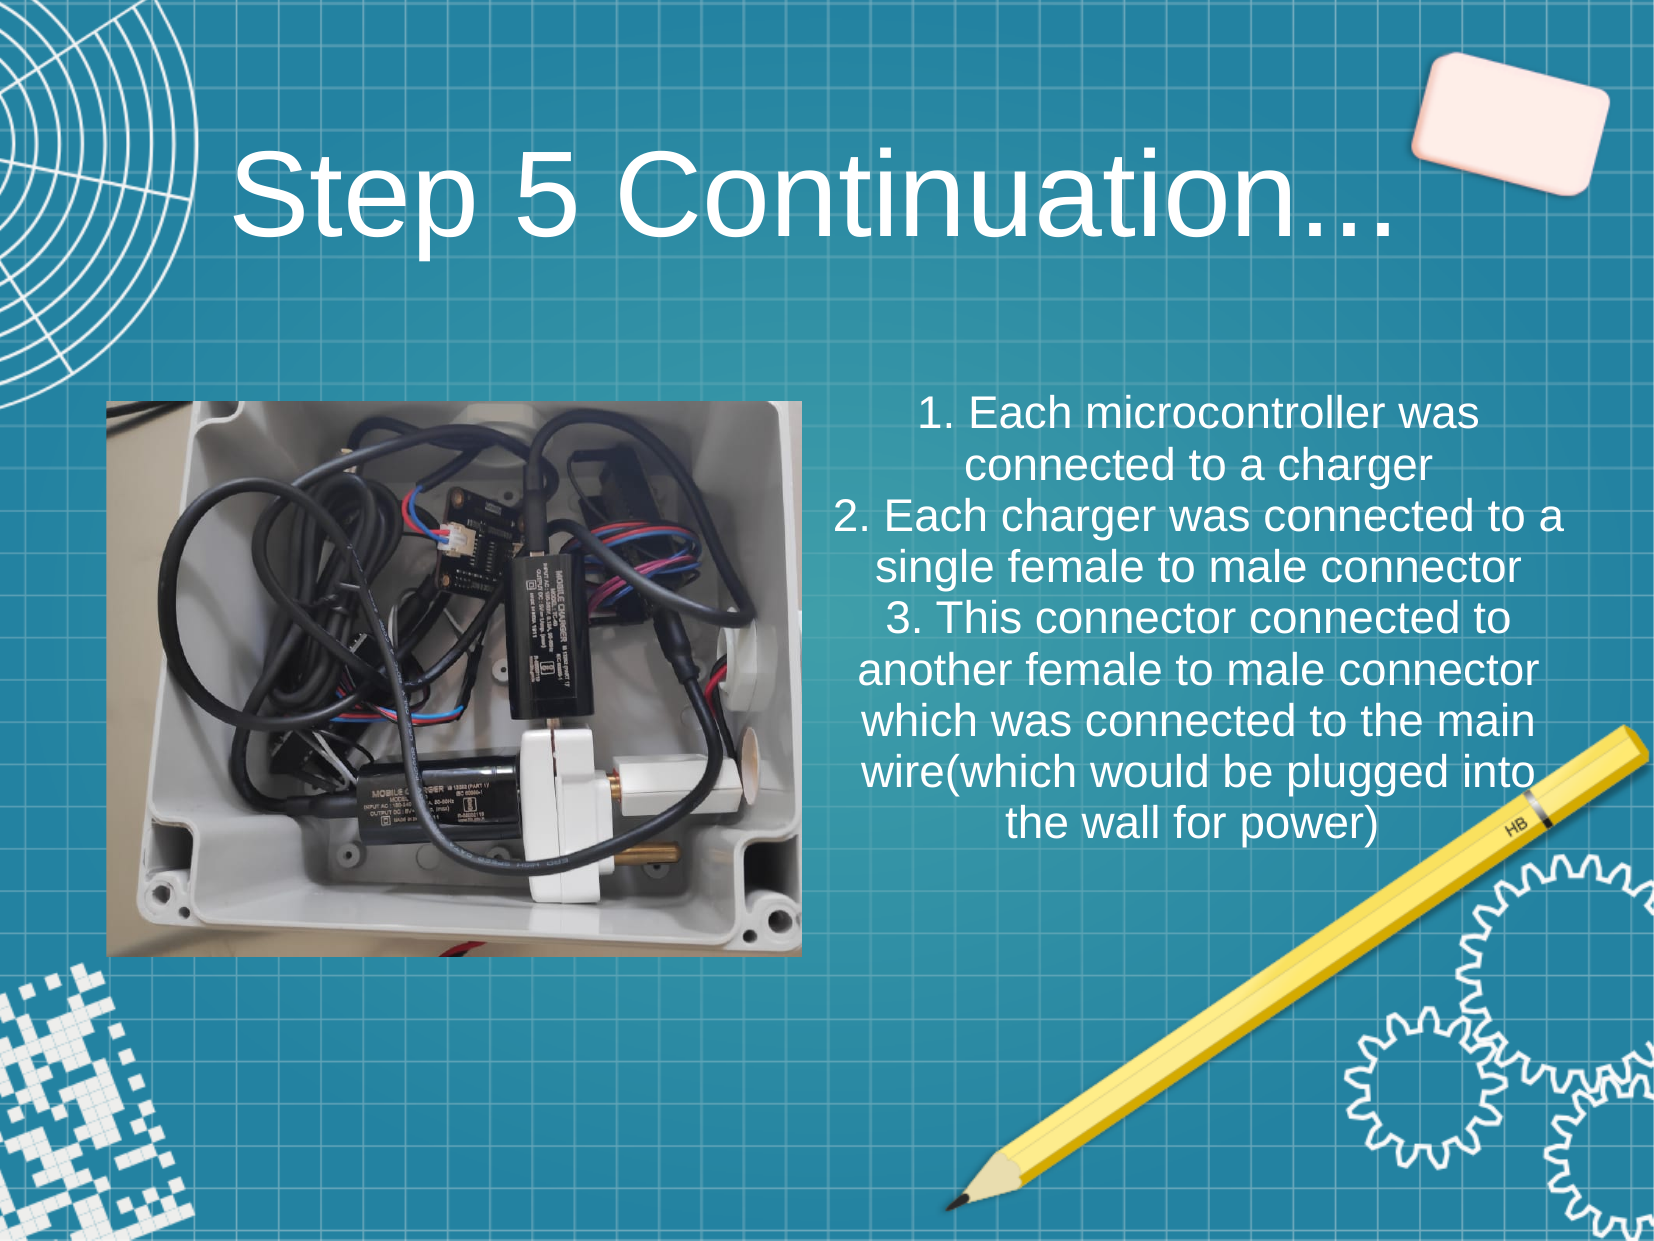

# Step 5 Continuation...
1. Each microcontroller was connected to a charger
2. Each charger was connected to a single female to male connector
3. This connector connected to another female to male connector which was connected to the main wire(which would be plugged into the wall for power)